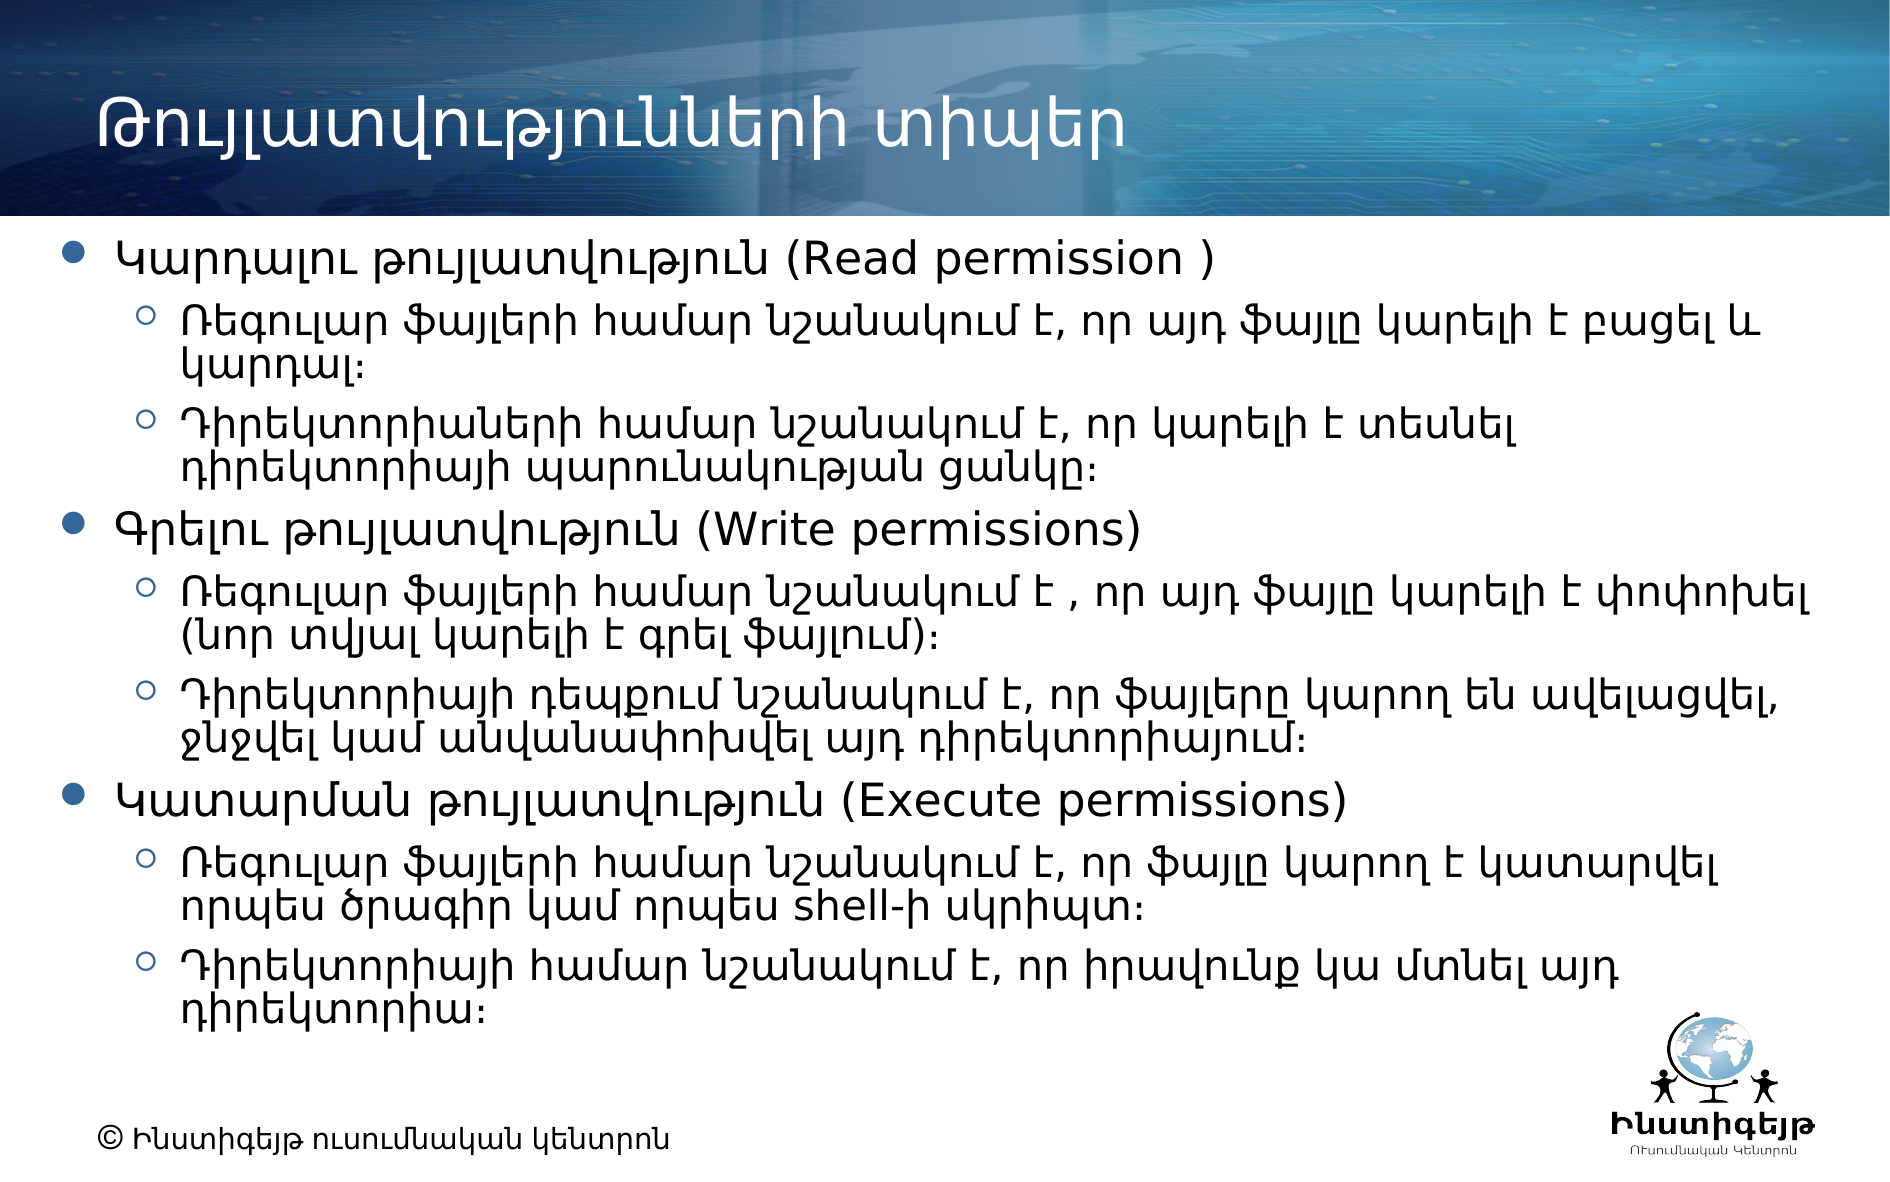

# Թույլատվությունների տիպեր
Կարդալու թույլատվություն (Read permission )
Ռեգուլար ֆայլերի համար նշանակում է, որ այդ ֆայլը կարելի է բացել և կարդալ։
Դիրեկտորիաների համար նշանակում է, որ կարելի է տեսնել դիրեկտորիայի պարունակության ցանկը։
Գրելու թույլատվություն (Write permissions)
Ռեգուլար ֆայլերի համար նշանակում է , որ այդ ֆայլը կարելի է փոփոխել (նոր տվյալ կարելի է գրել ֆայլում)։
Դիրեկտորիայի դեպքում նշանակում է, որ ֆայլերը կարող են ավելացվել, ջնջվել կամ անվանափոխվել այդ դիրեկտորիայում։
Կատարման թույլատվություն (Execute permissions)
Ռեգուլար ֆայլերի համար նշանակում է, որ ֆայլը կարող է կատարվել որպես ծրագիր կամ որպես shell-ի սկրիպտ։
Դիրեկտորիայի համար նշանակում է, որ իրավունք կա մտնել այդ դիրեկտորիա։